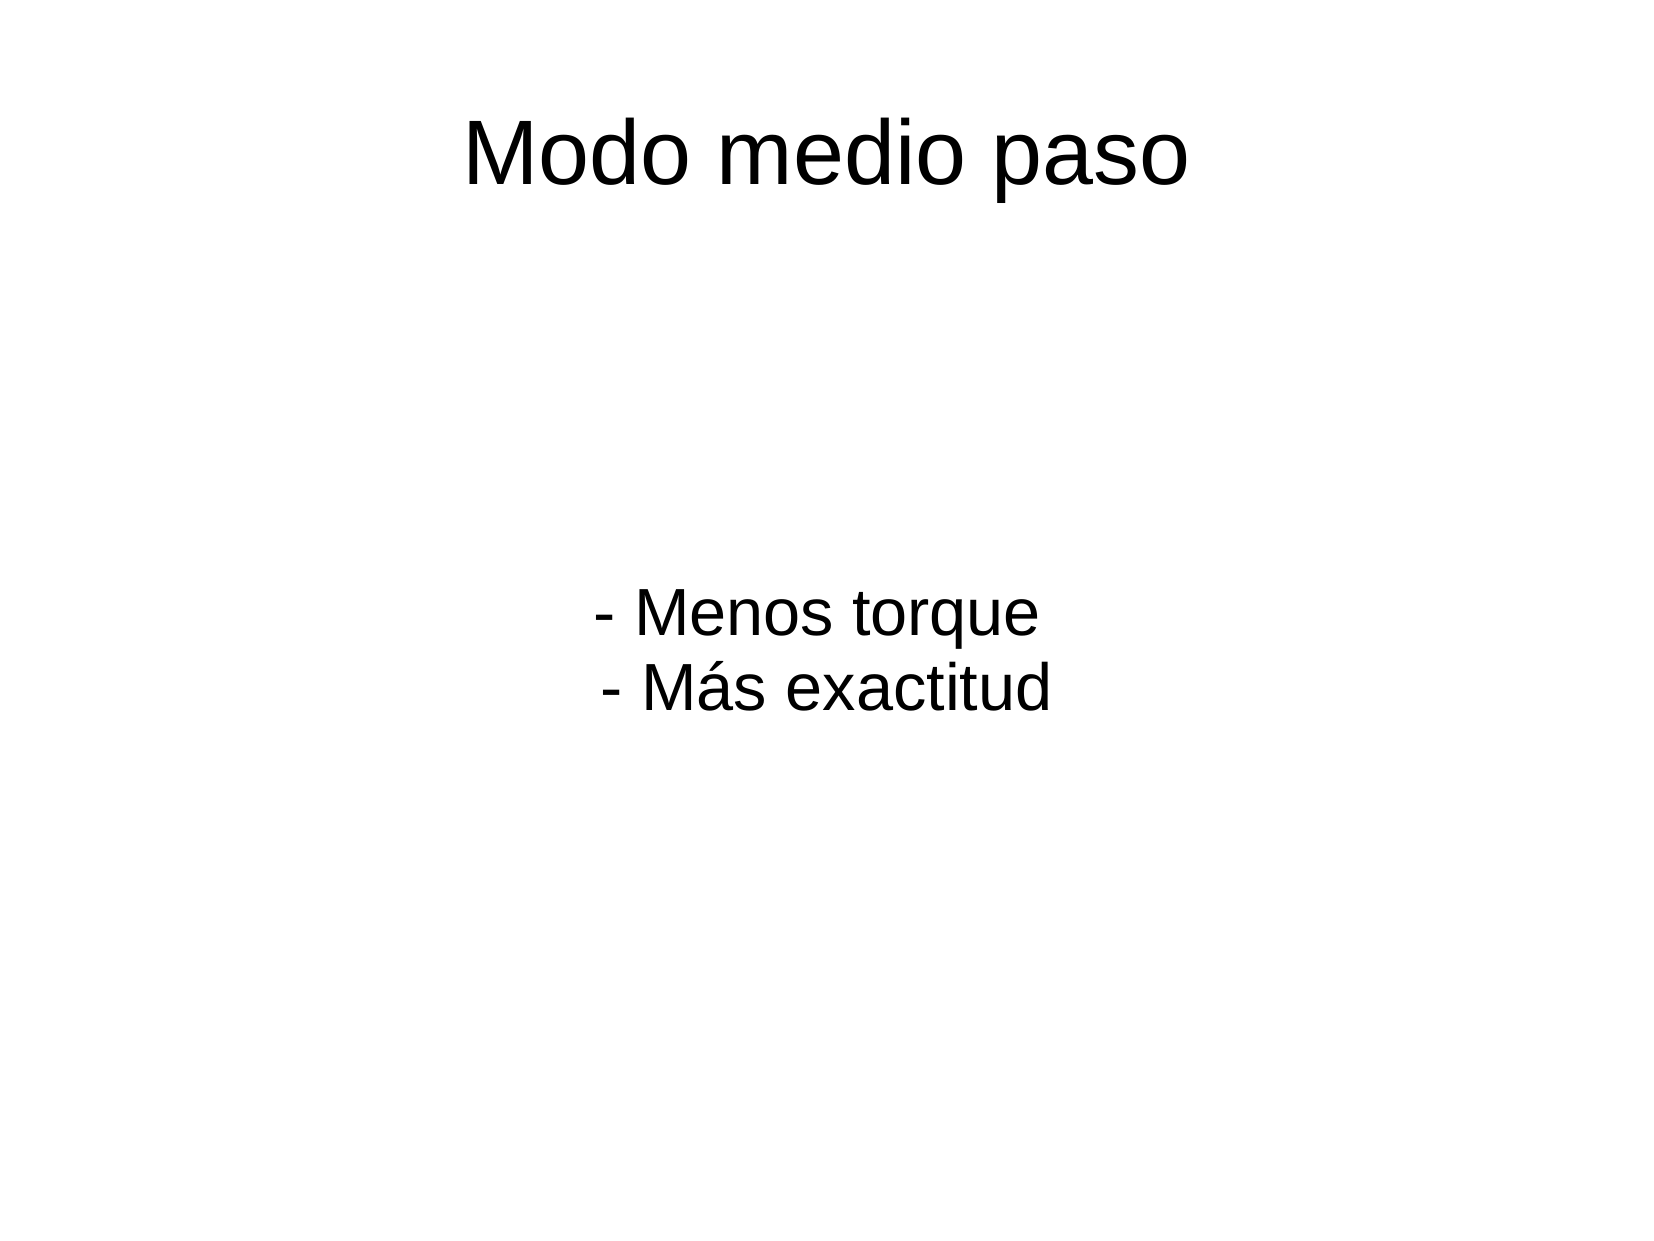

Modo medio paso
# - Menos torque
- Más exactitud